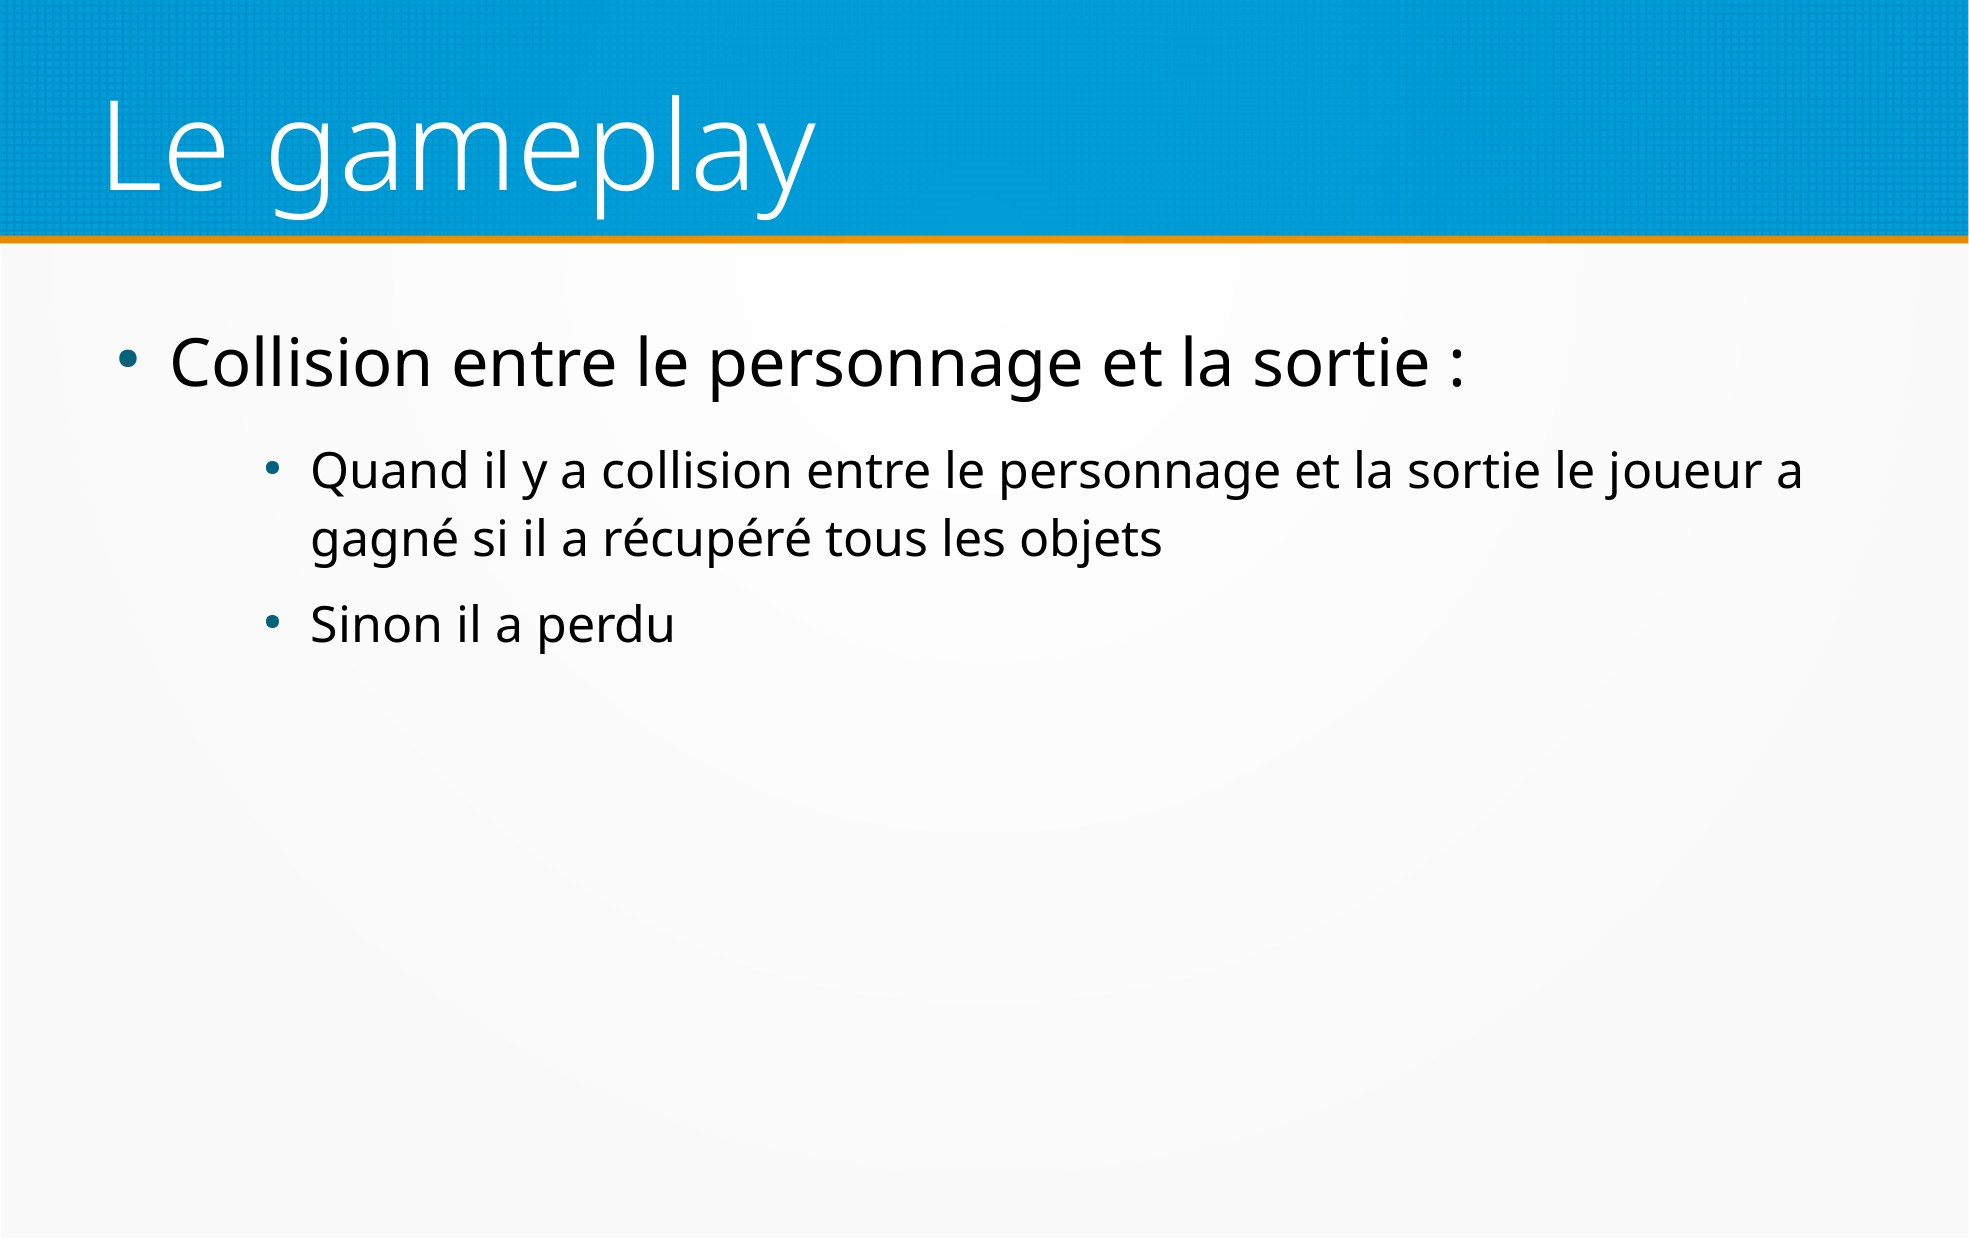

# Le gameplay
Collision entre le personnage et la sortie :
Quand il y a collision entre le personnage et la sortie le joueur a gagné si il a récupéré tous les objets
Sinon il a perdu